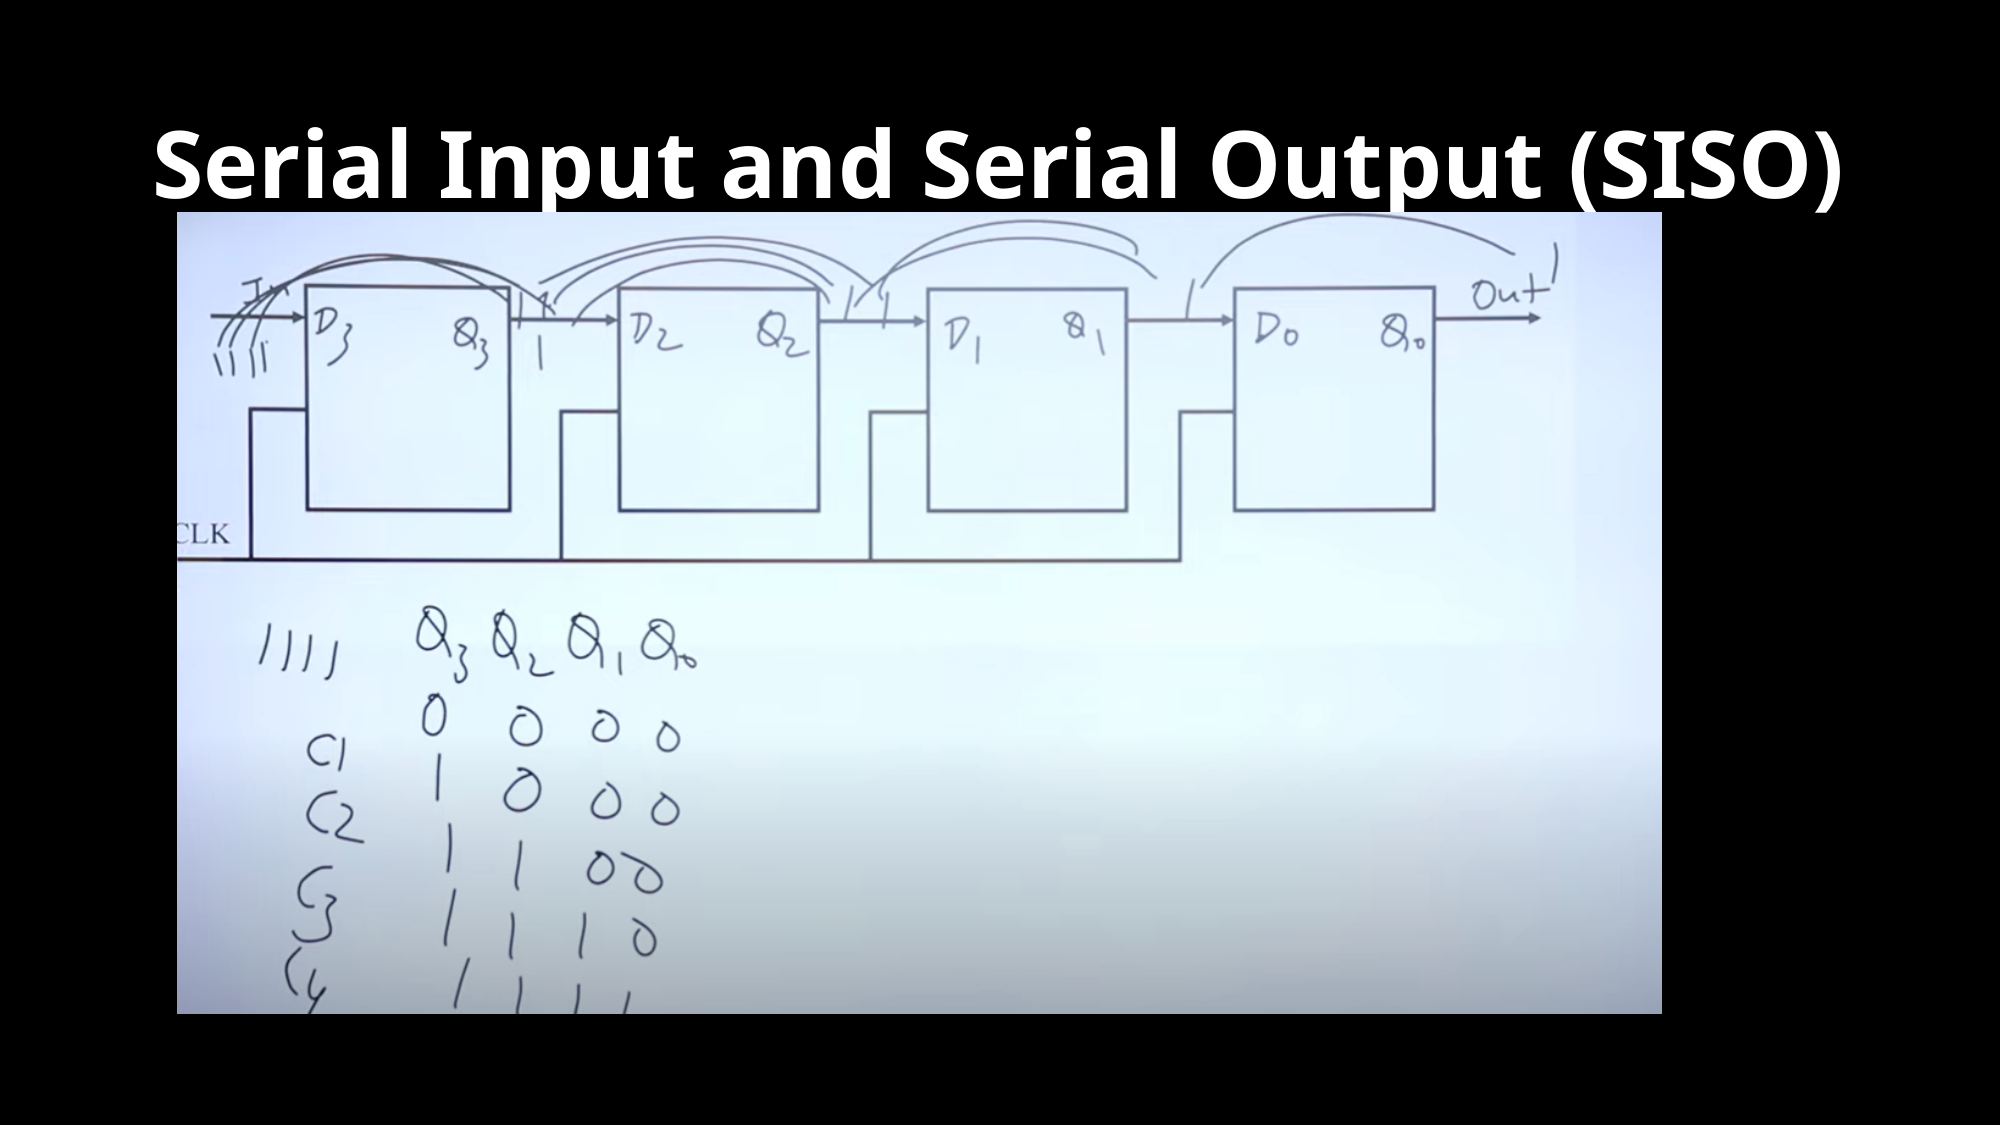

# Serial Input and Serial Output (SISO)